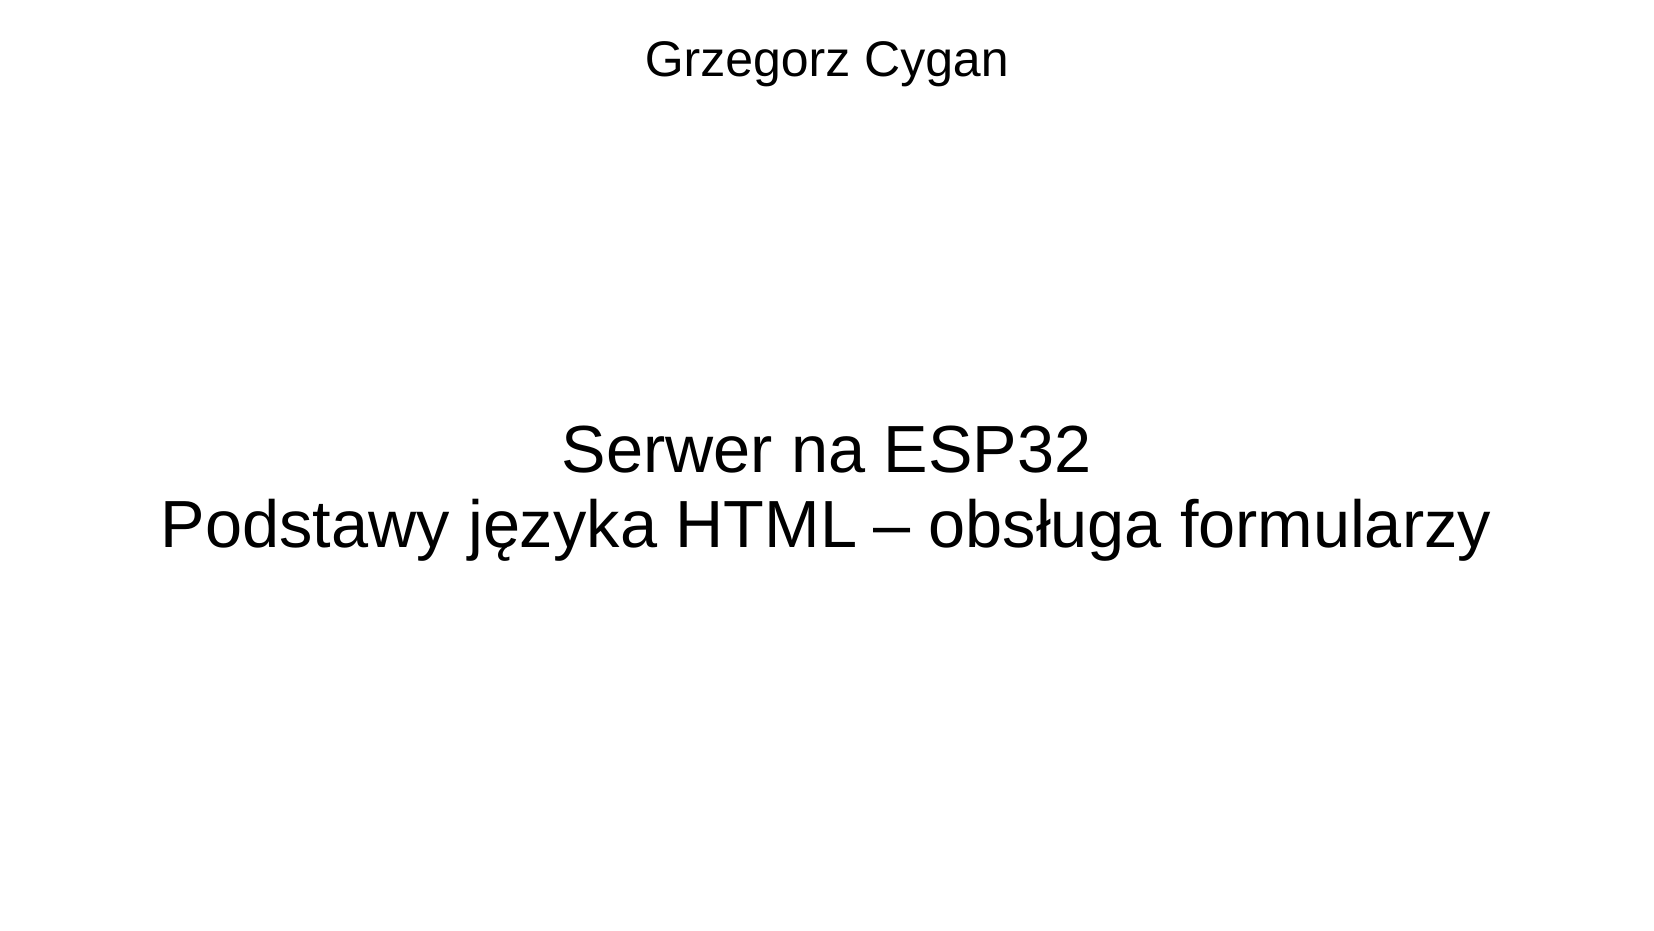

# Grzegorz Cygan
Serwer na ESP32
Podstawy języka HTML – obsługa formularzy